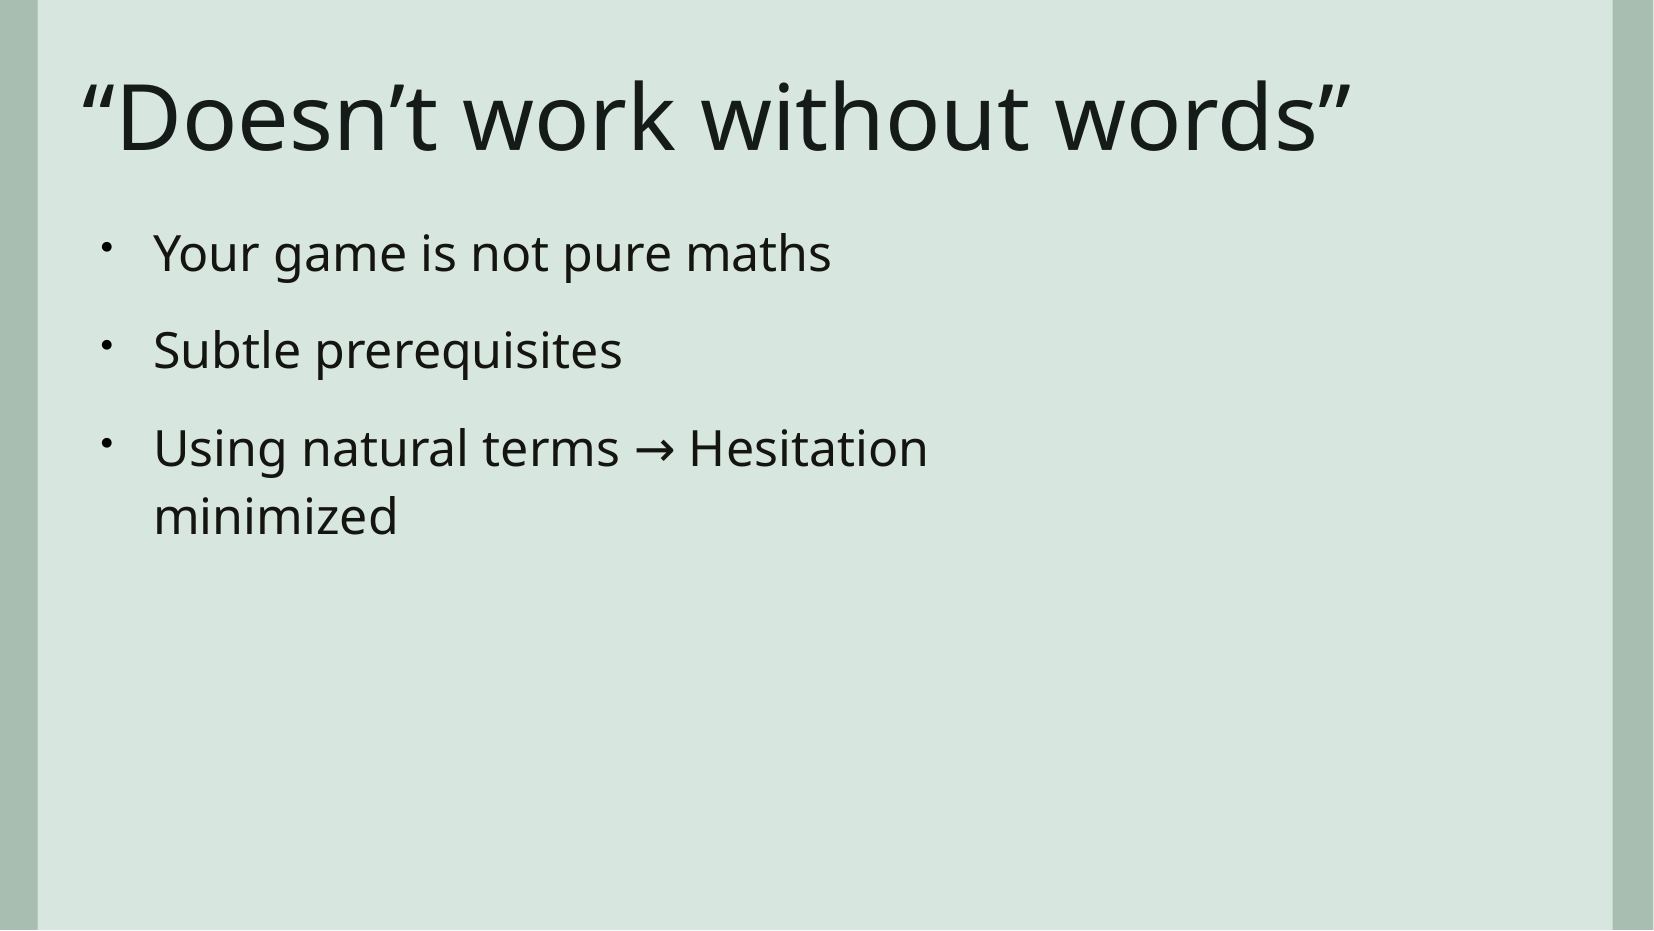

# “Doesn’t work without words”
Your game is not pure maths
Subtle prerequisites
Using natural terms → Hesitation minimized